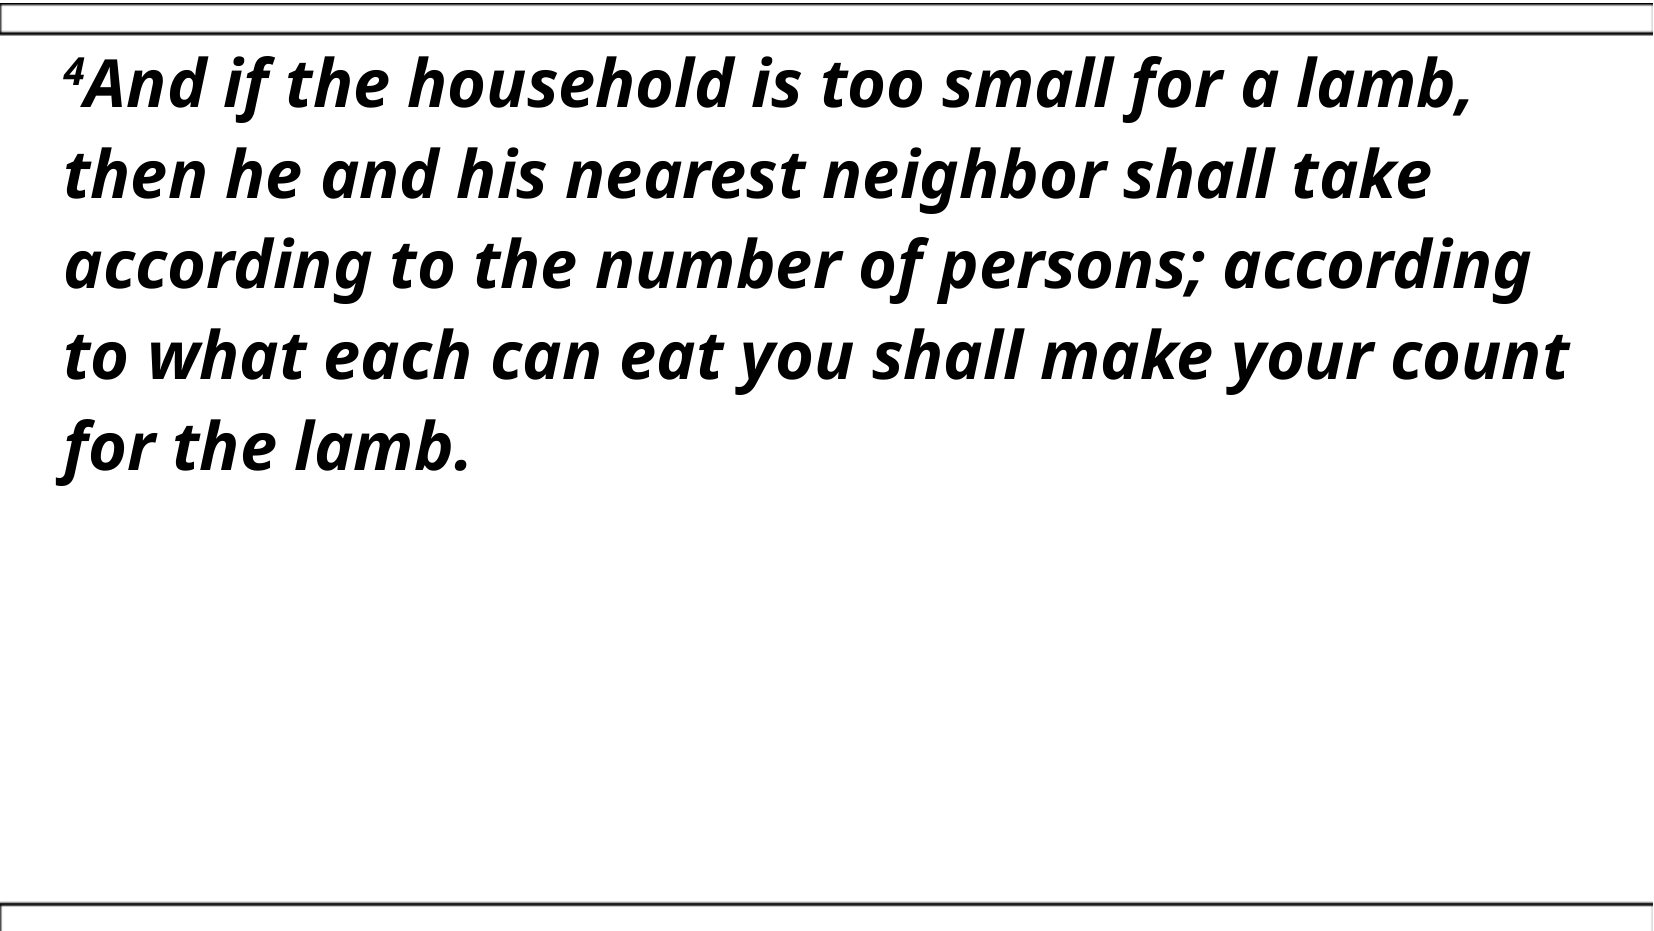

4And if the household is too small for a lamb, then he and his nearest neighbor shall take according to the number of persons; according to what each can eat you shall make your count for the lamb.